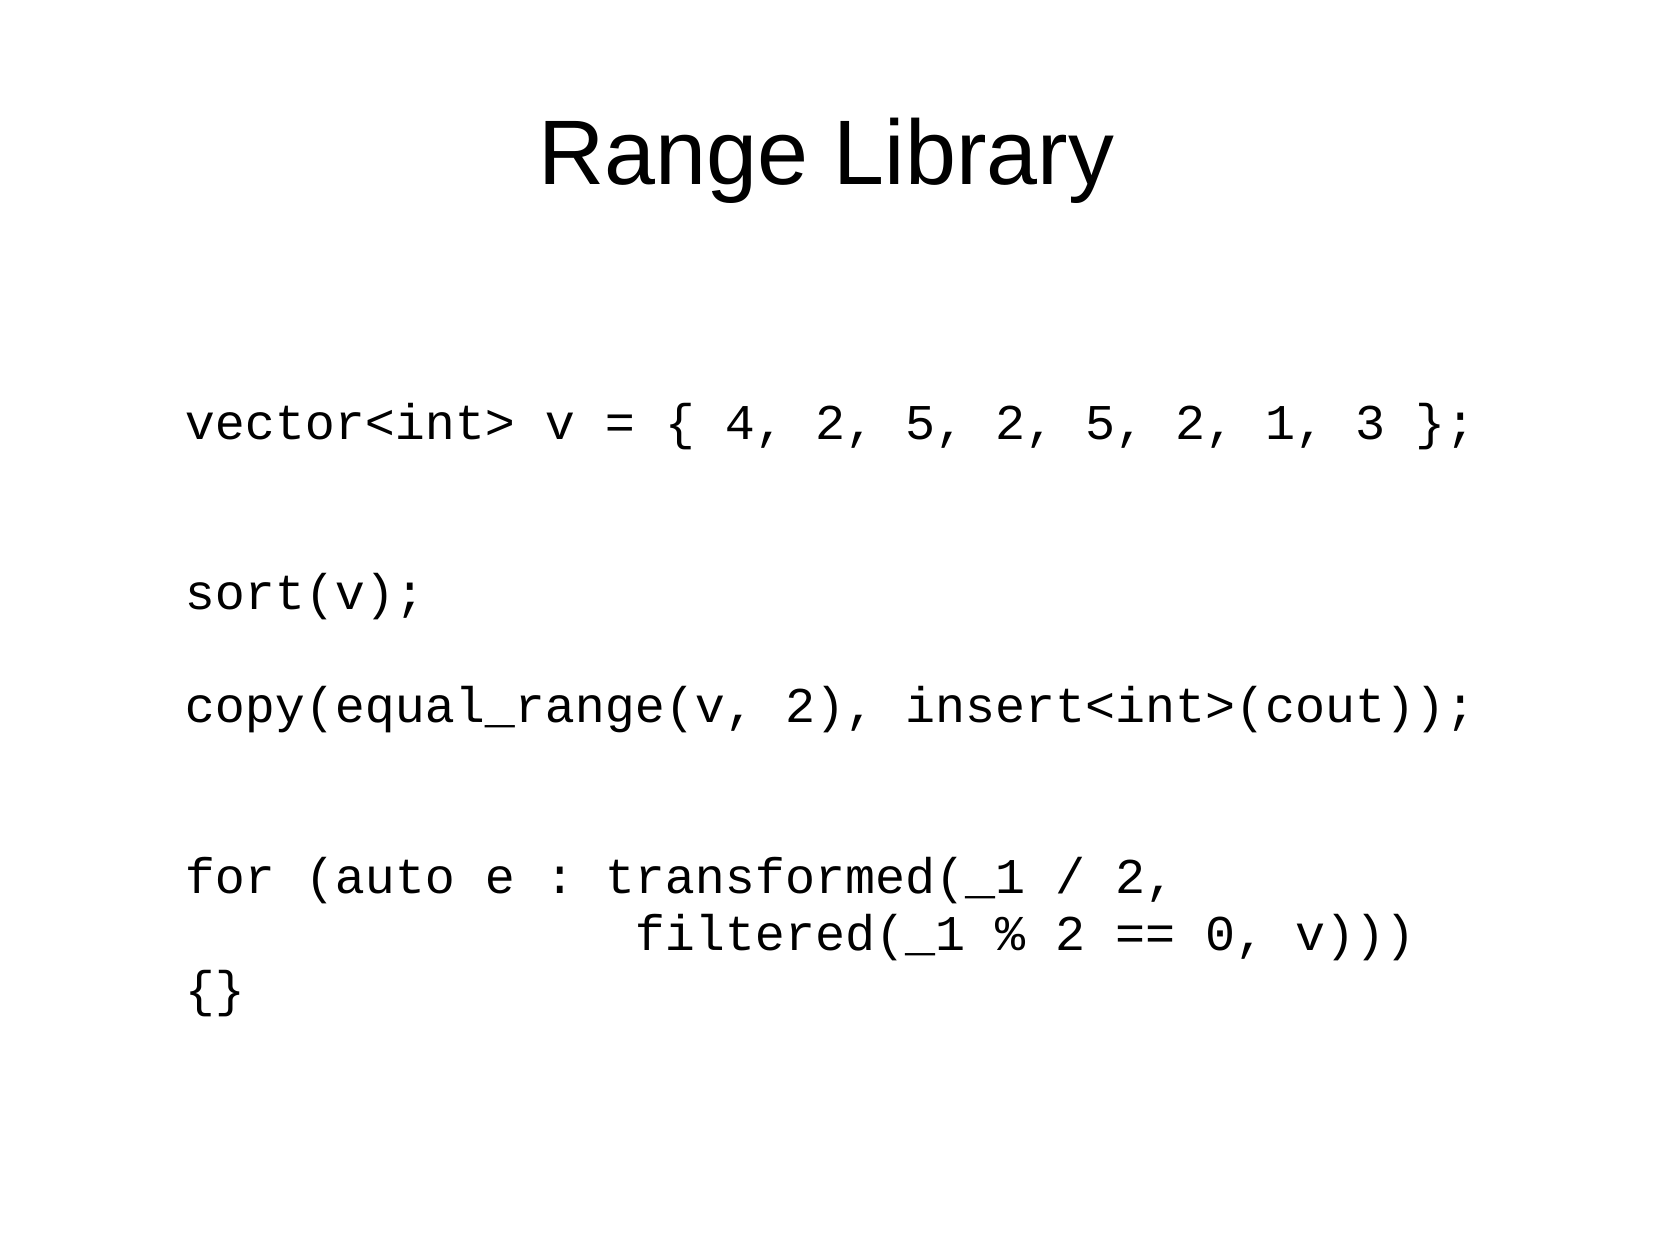

# Range Library
vector<int> v = { 4, 2, 5, 2, 5, 2, 1, 3 };
sort(v);
copy(equal_range(v, 2), insert<int>(cout));
for (auto e : transformed(_1 / 2,
 filtered(_1 % 2 == 0, v)))
{}